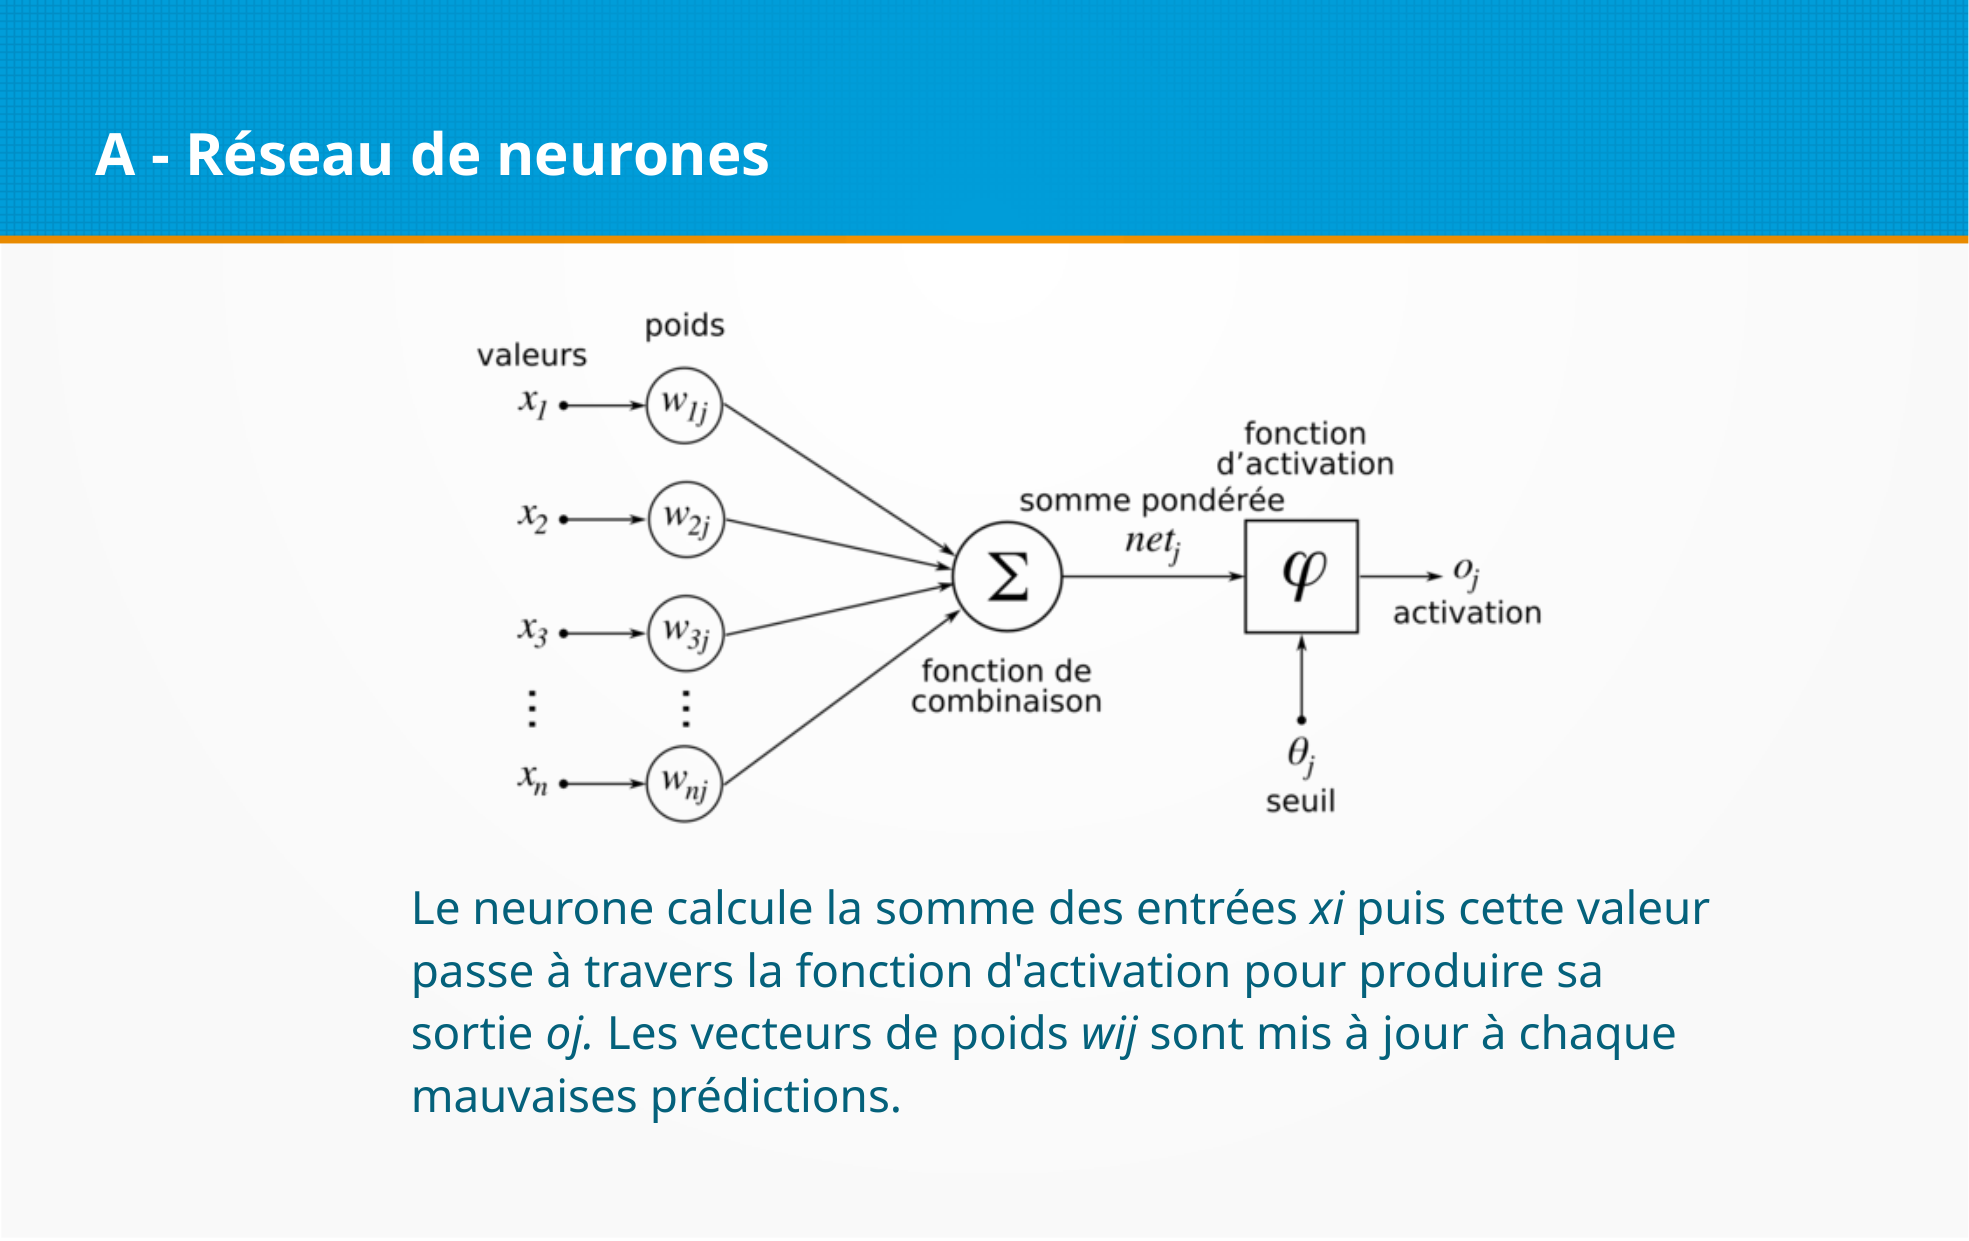

A - Réseau de neurones
Le neurone calcule la somme des entrées xi puis cette valeur passe à travers la fonction d'activation pour produire sa sortie oj. Les vecteurs de poids wij sont mis à jour à chaque mauvaises prédictions.